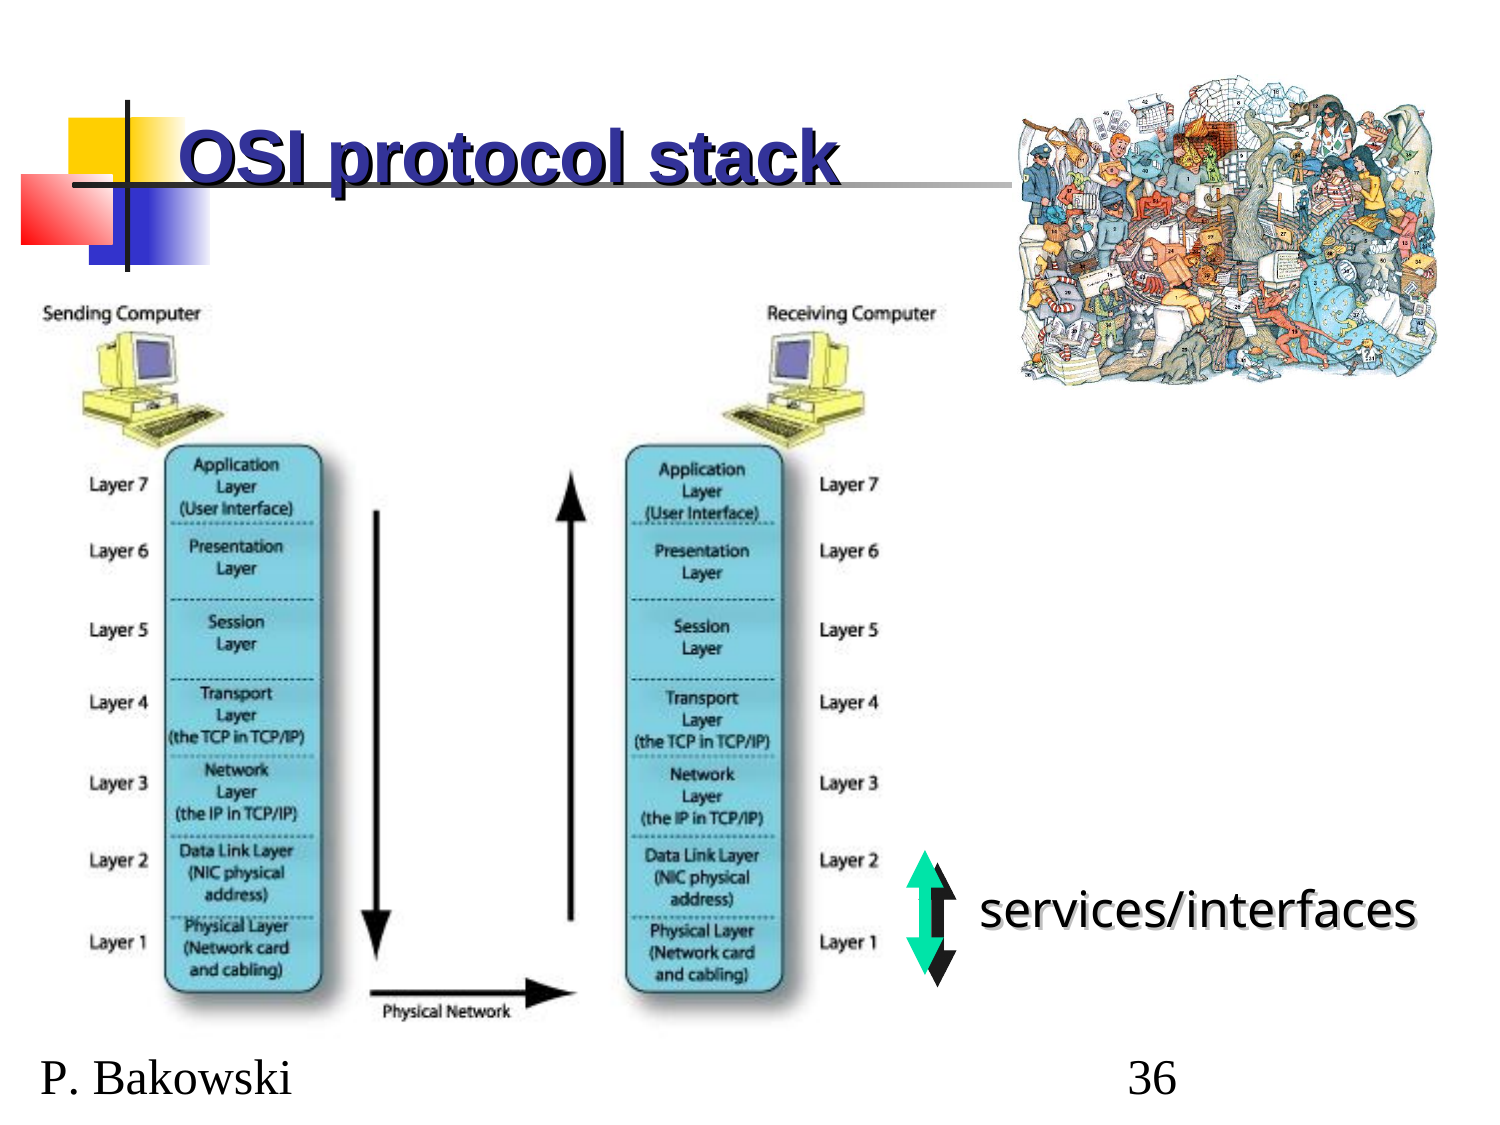

# OSI protocol stack
services/interfaces
P.Bakowski
36